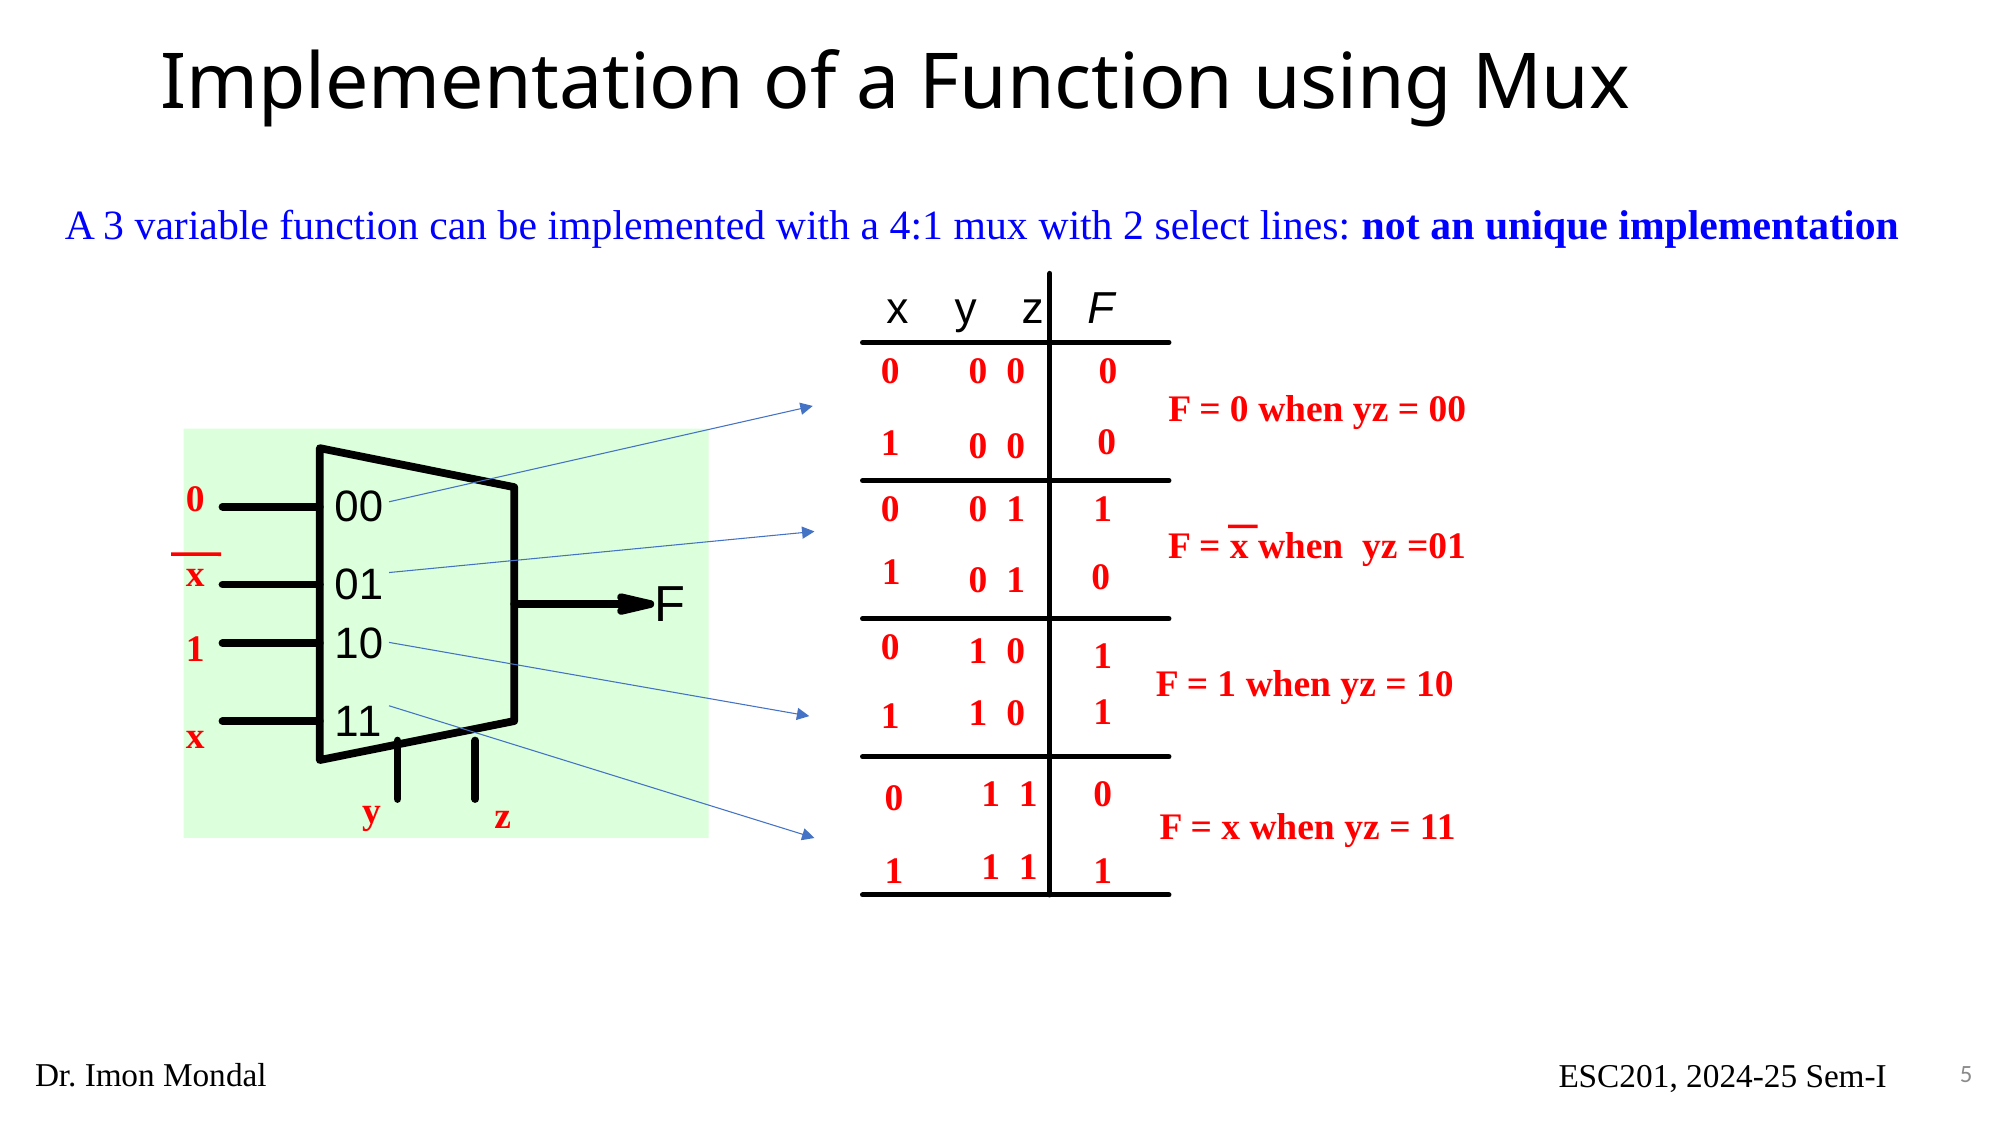

# Implementation of a Function using Mux
A 3 variable function can be implemented with a 4:1 mux with 2 select lines: not an unique implementation
0
0 0
0 0
0
0
1
0
0 1
0 1
1
1
0
0
1 0
1 0
1
1
1
1 1
1 1
0
0
1
1
F = 0 when yz = 00
0
F = x when yz =01
x
1
F = 1 when yz = 10
x
y
z
F = x when yz = 11
5